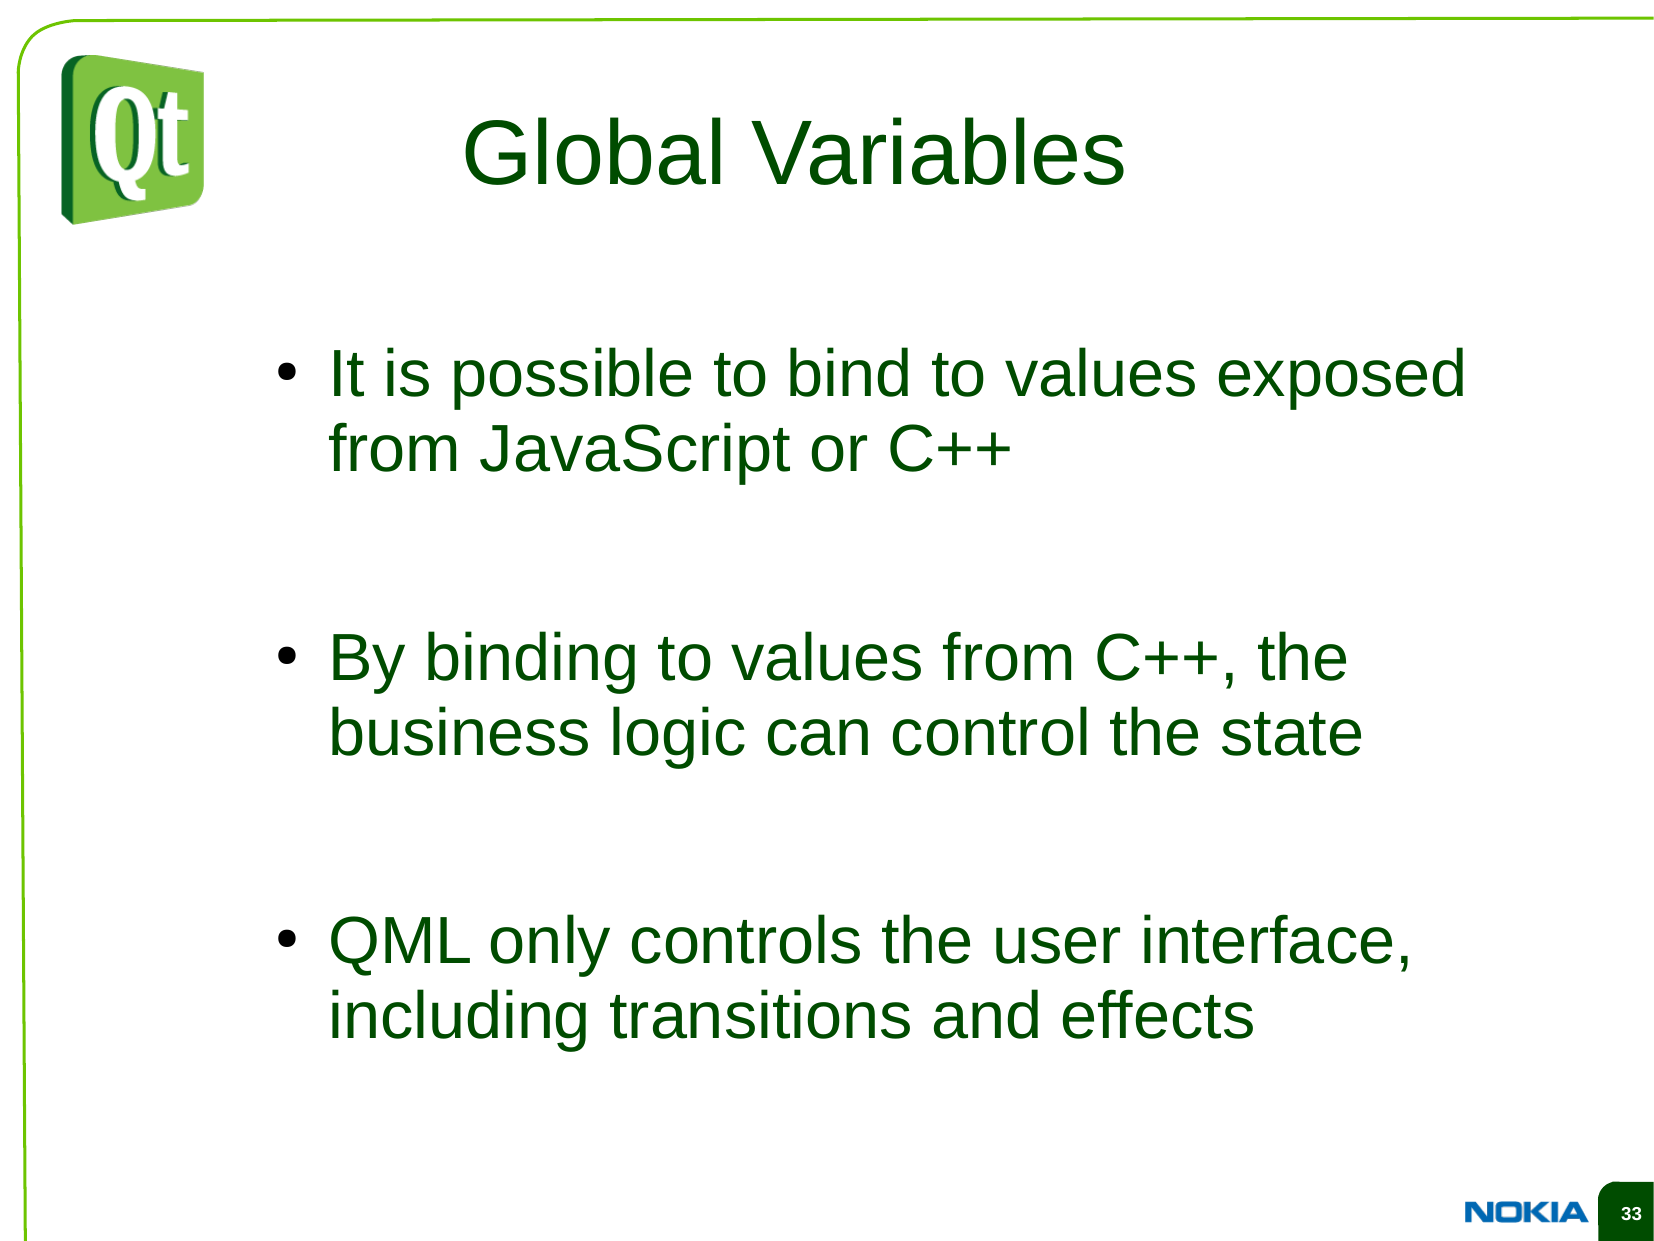

# Global Variables
It is possible to bind to values exposed from JavaScript or C++
By binding to values from C++, the business logic can control the state
QML only controls the user interface, including transitions and effects